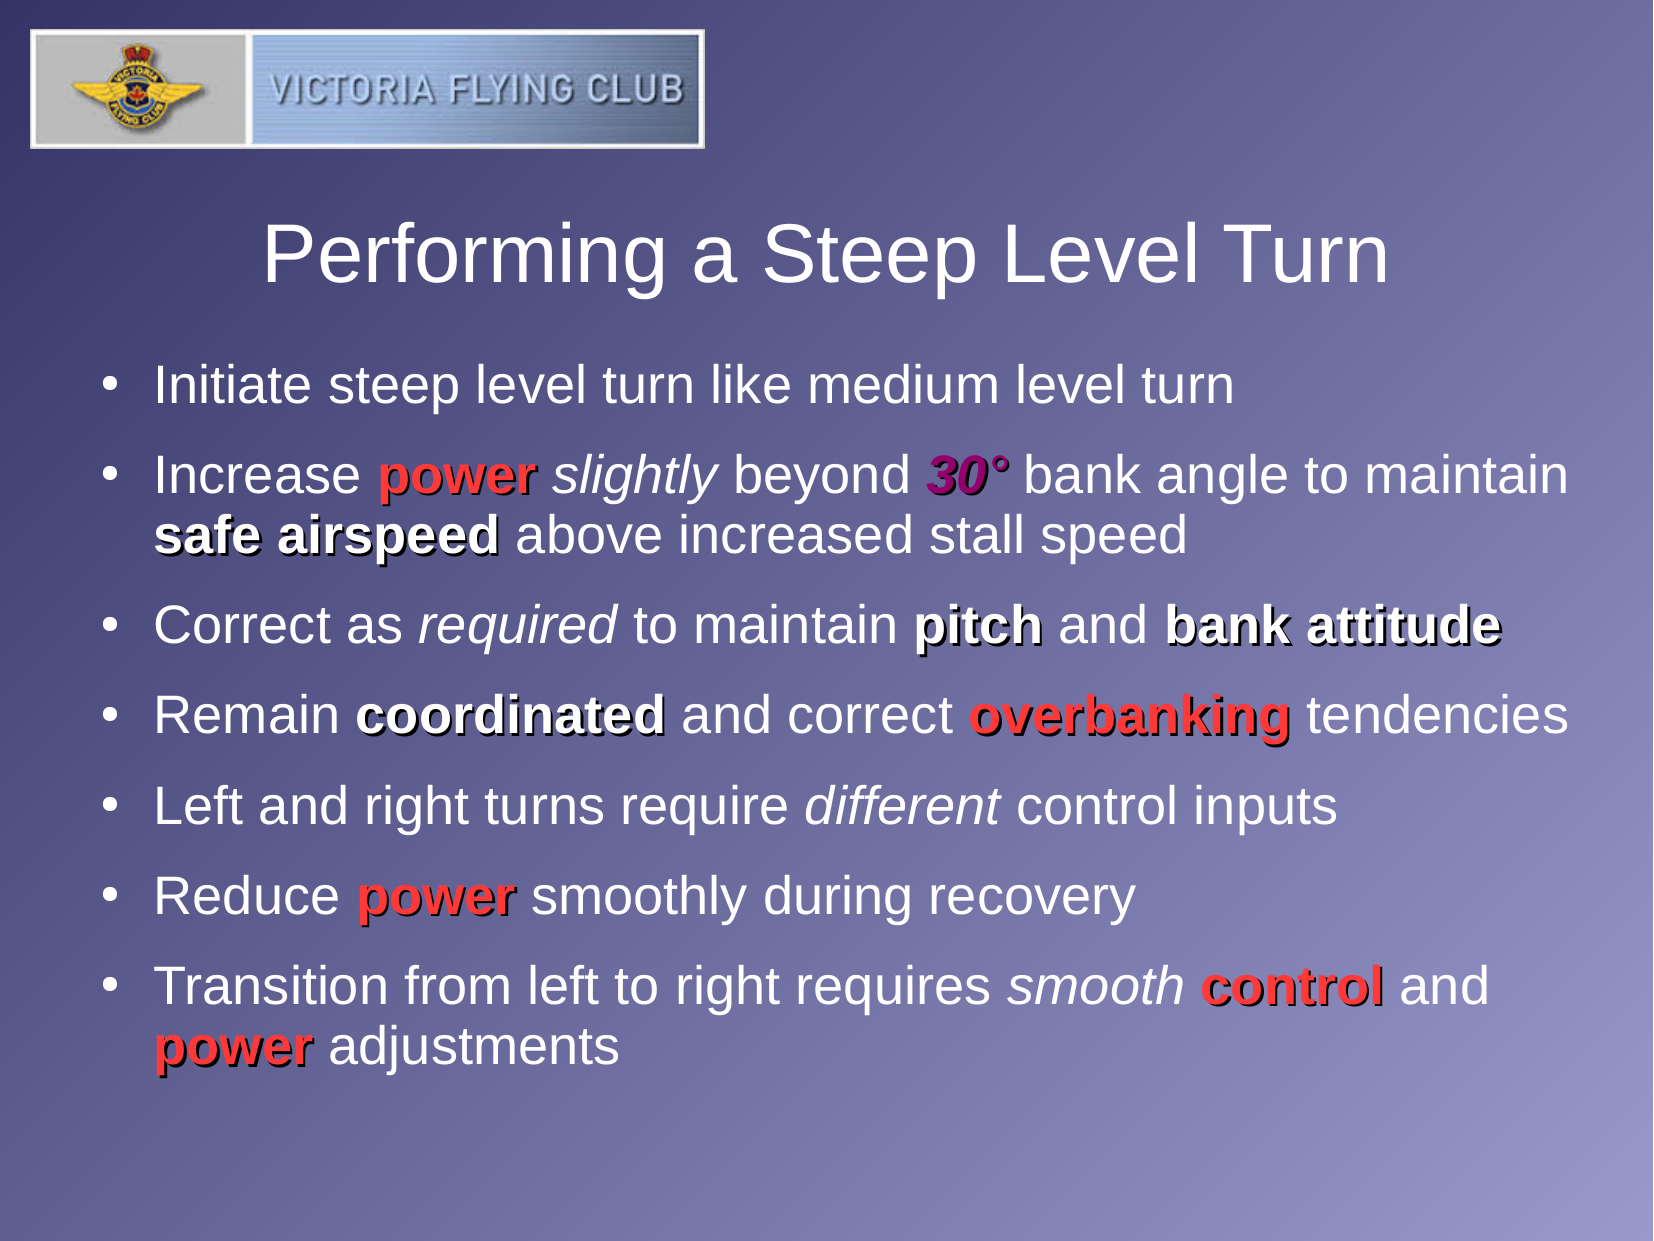

# Performing a Steep Level Turn
Initiate steep level turn like medium level turn
Increase power slightly beyond 30° bank angle to maintain safe airspeed above increased stall speed
Correct as required to maintain pitch and bank attitude
Remain coordinated and correct overbanking tendencies
Left and right turns require different control inputs
Reduce power smoothly during recovery
Transition from left to right requires smooth control and power adjustments